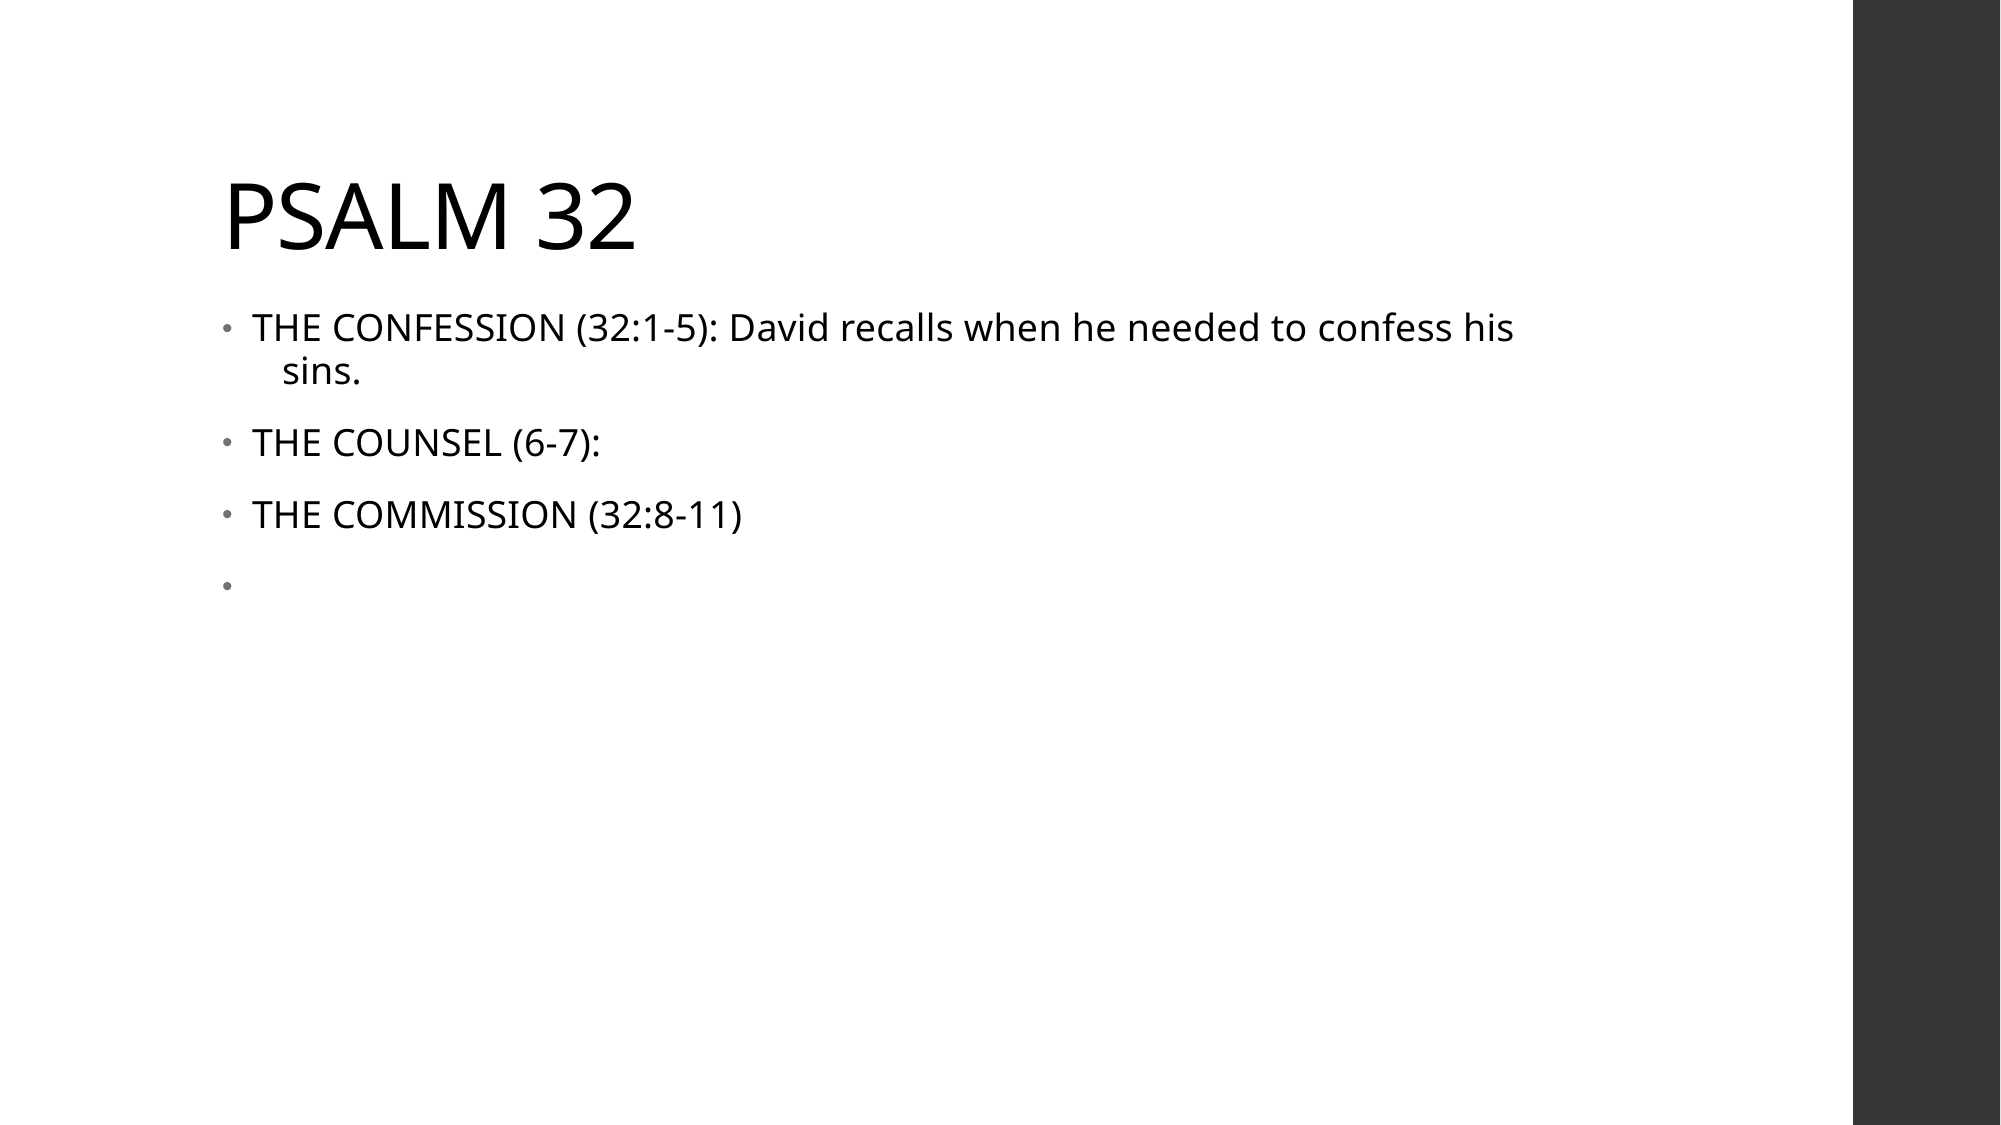

# PSALM 32
THE CONFESSION (32:1-5): David recalls when he needed to confess his sins.
THE COUNSEL (6-7):
THE COMMISSION (32:8-11)